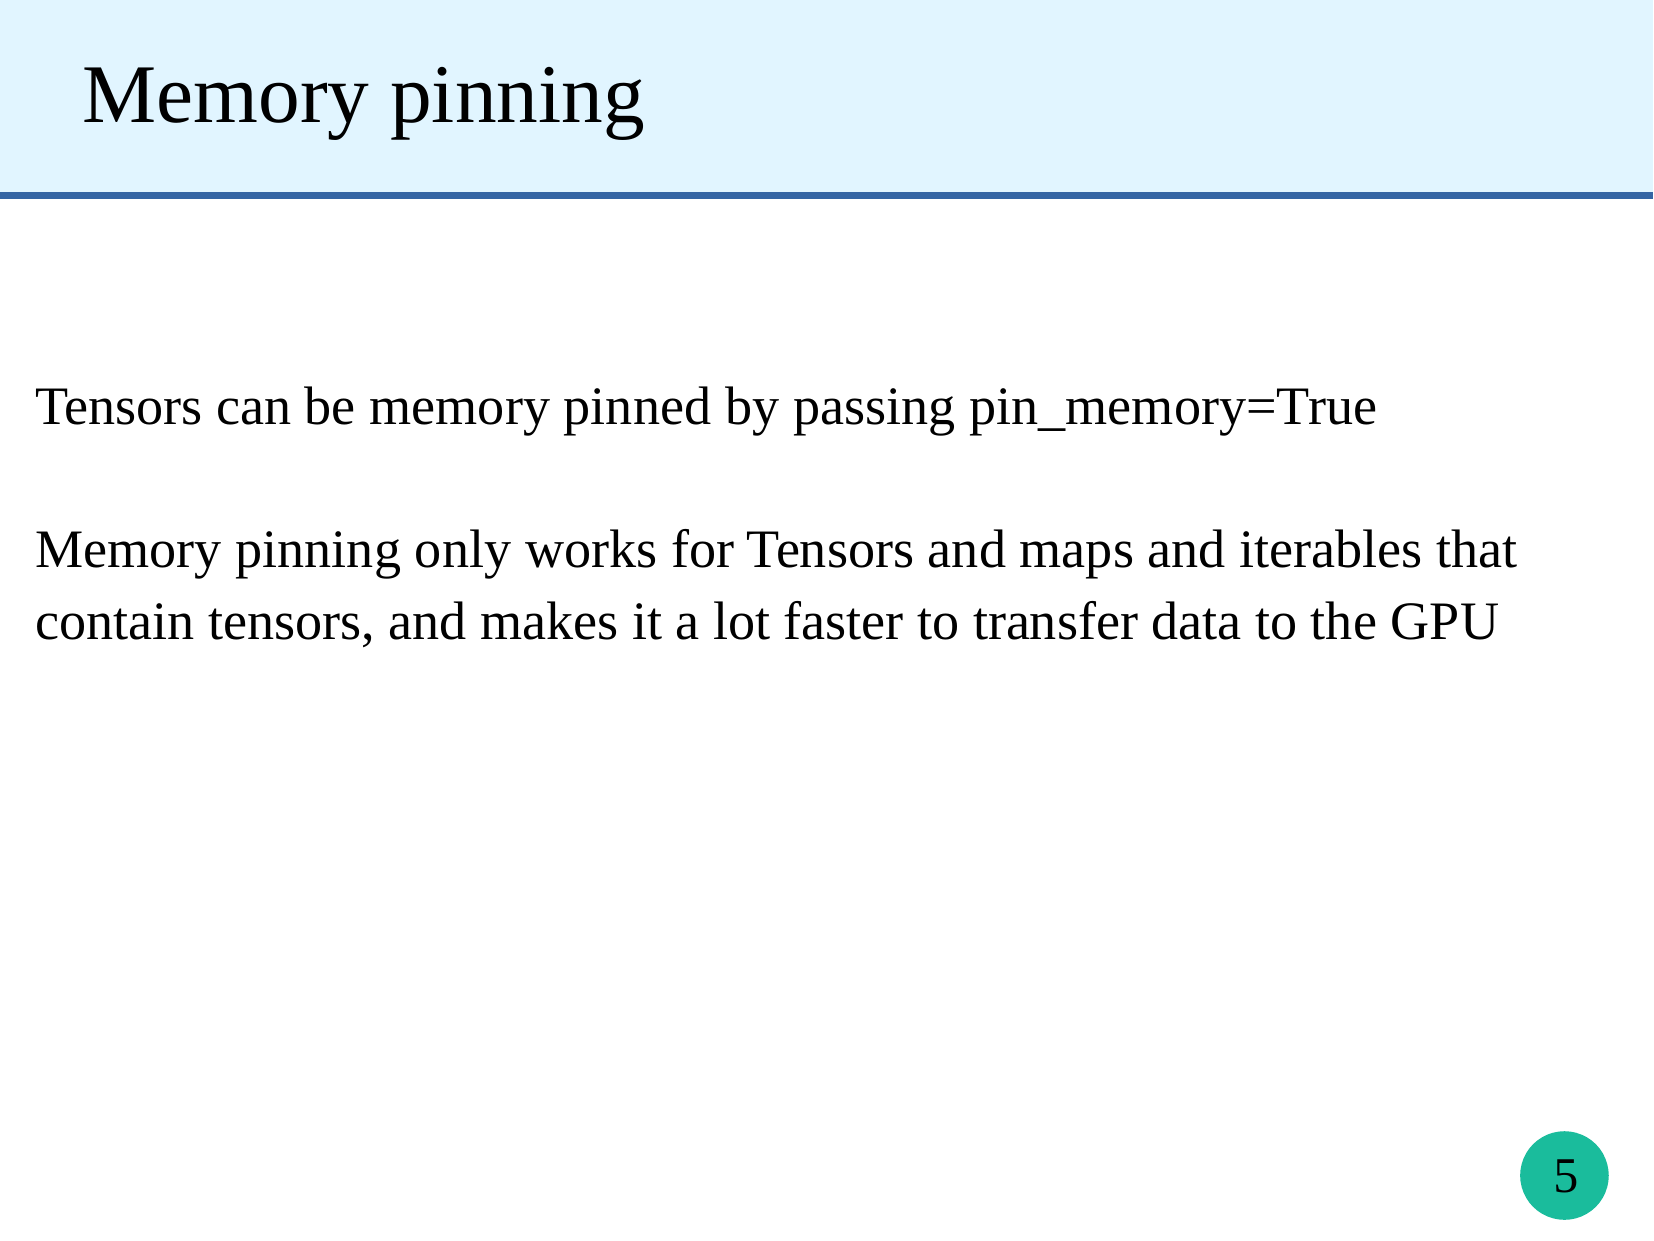

# Memory pinning
Tensors can be memory pinned by passing pin_memory=True
Memory pinning only works for Tensors and maps and iterables that
contain tensors, and makes it a lot faster to transfer data to the GPU